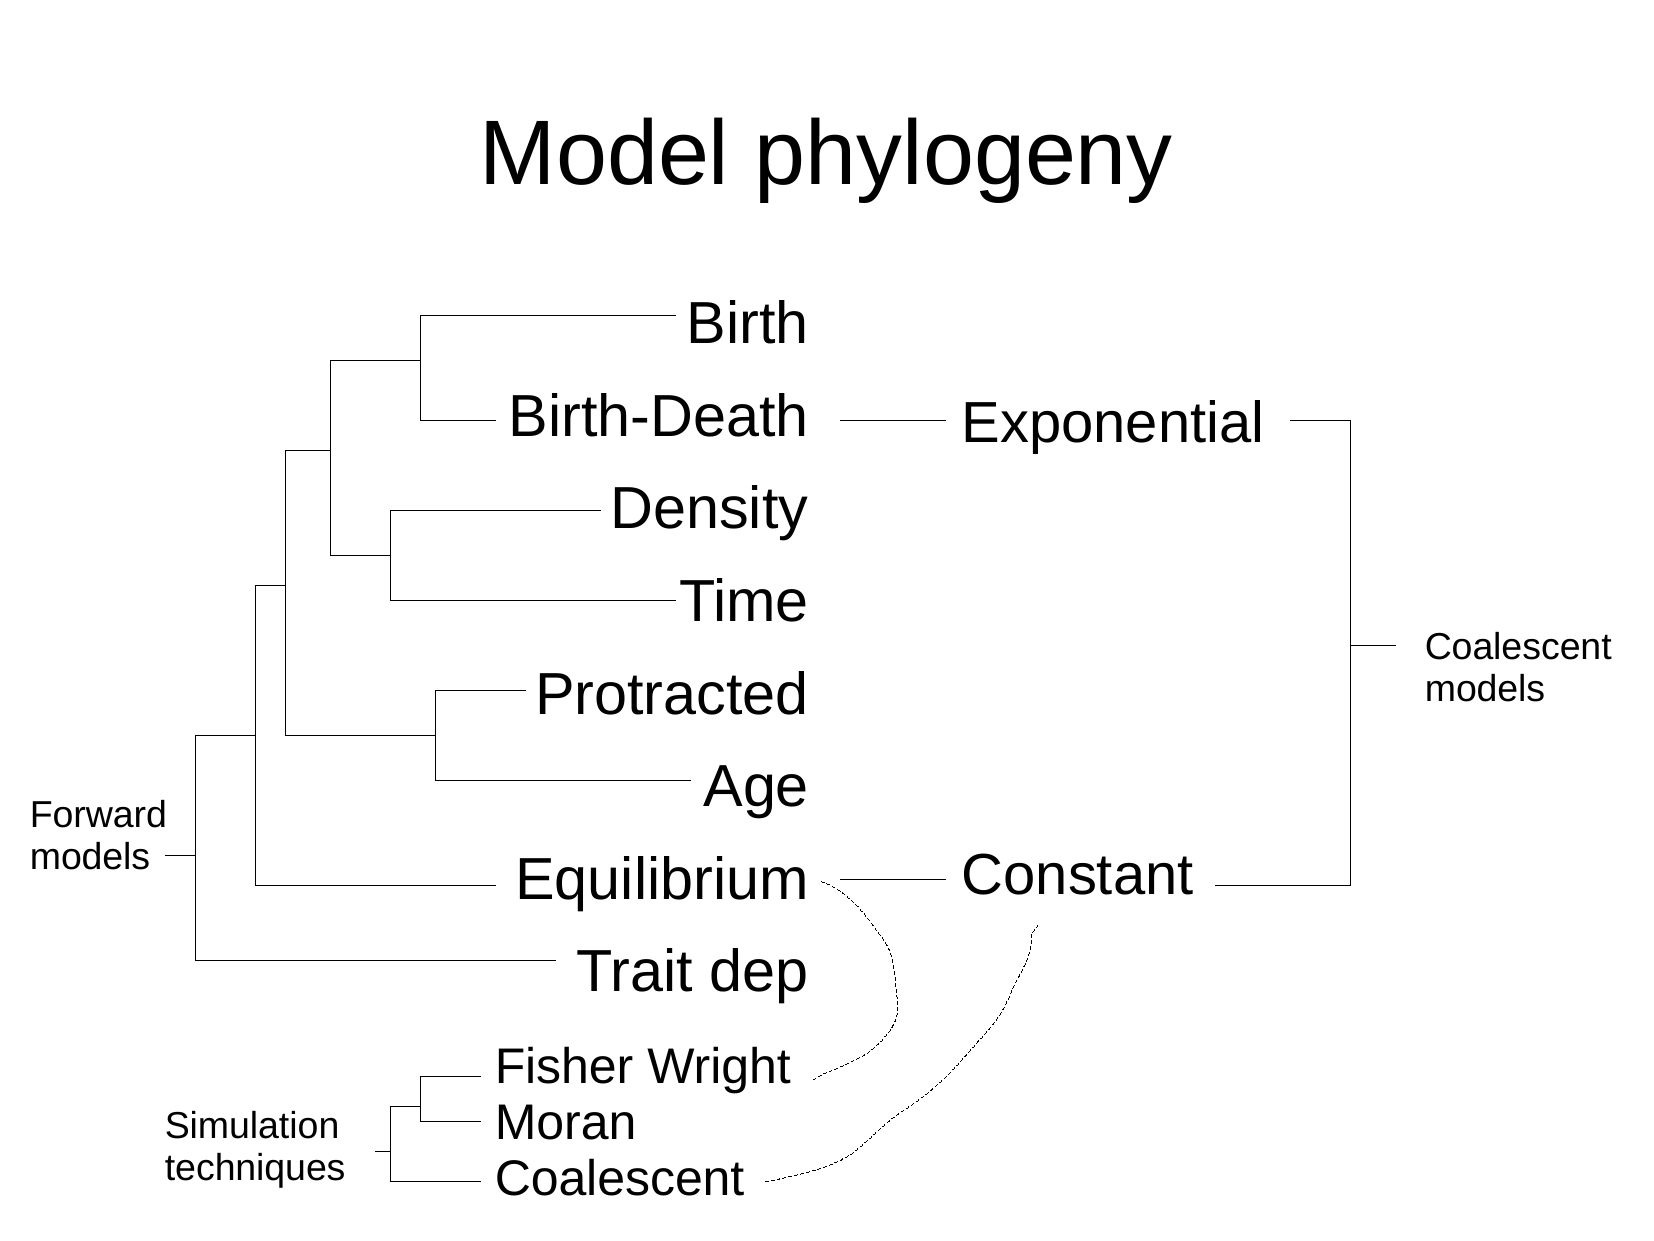

# Model phylogeny
Birth
Birth-Death
Density
Time
Protracted
Age
Equilibrium
Trait dep
Exponential
Constant
Coalescent
models
Forward
models
Fisher Wright
Moran
Coalescent
Simulation
techniques